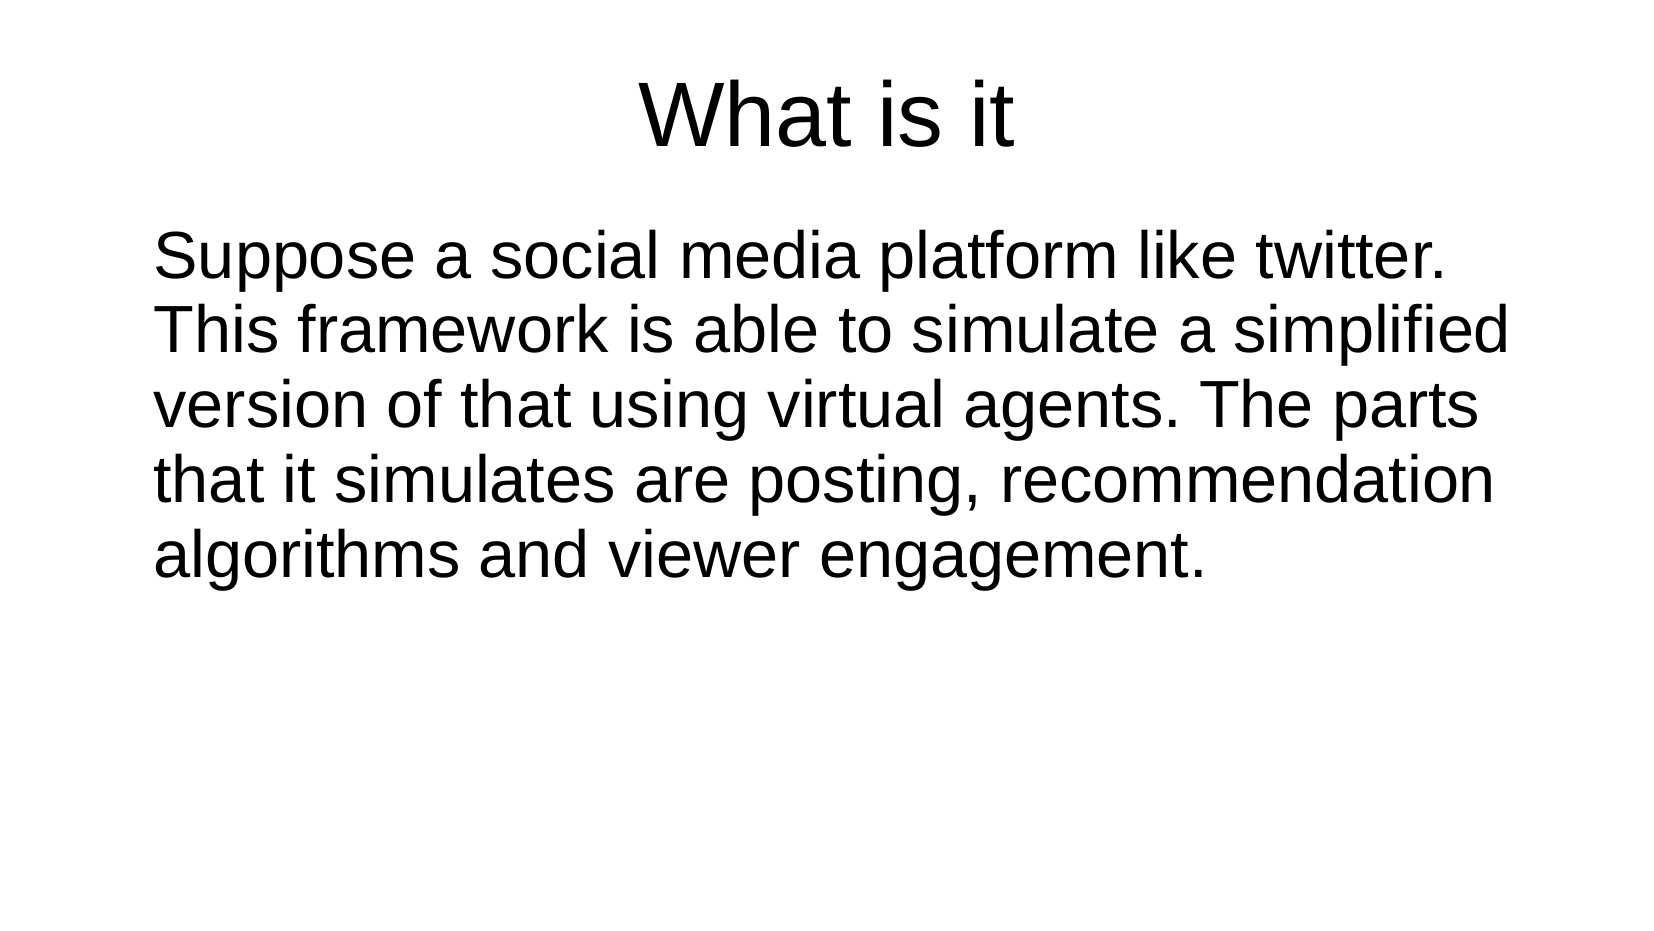

# What is it
Suppose a social media platform like twitter. This framework is able to simulate a simplified version of that using virtual agents. The parts that it simulates are posting, recommendation algorithms and viewer engagement.